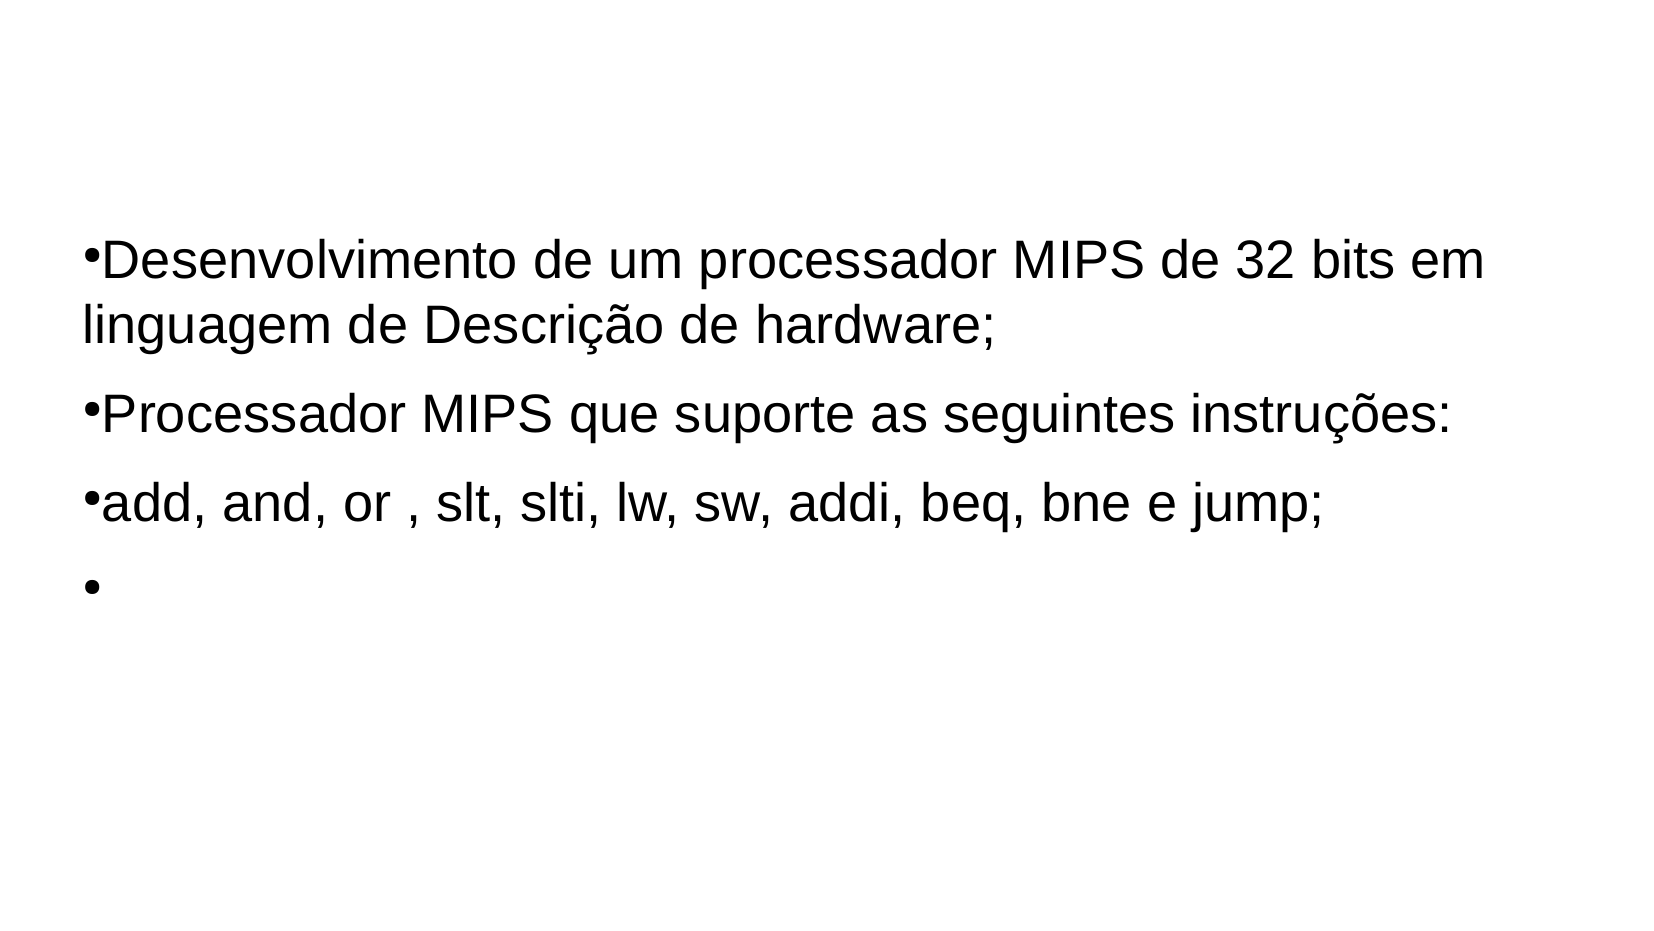

# Introdução
Desenvolvimento de um processador MIPS de 32 bits em linguagem de Descrição de hardware;
Processador MIPS que suporte as seguintes instruções:
add, and, or , slt, slti, lw, sw, addi, beq, bne e jump;